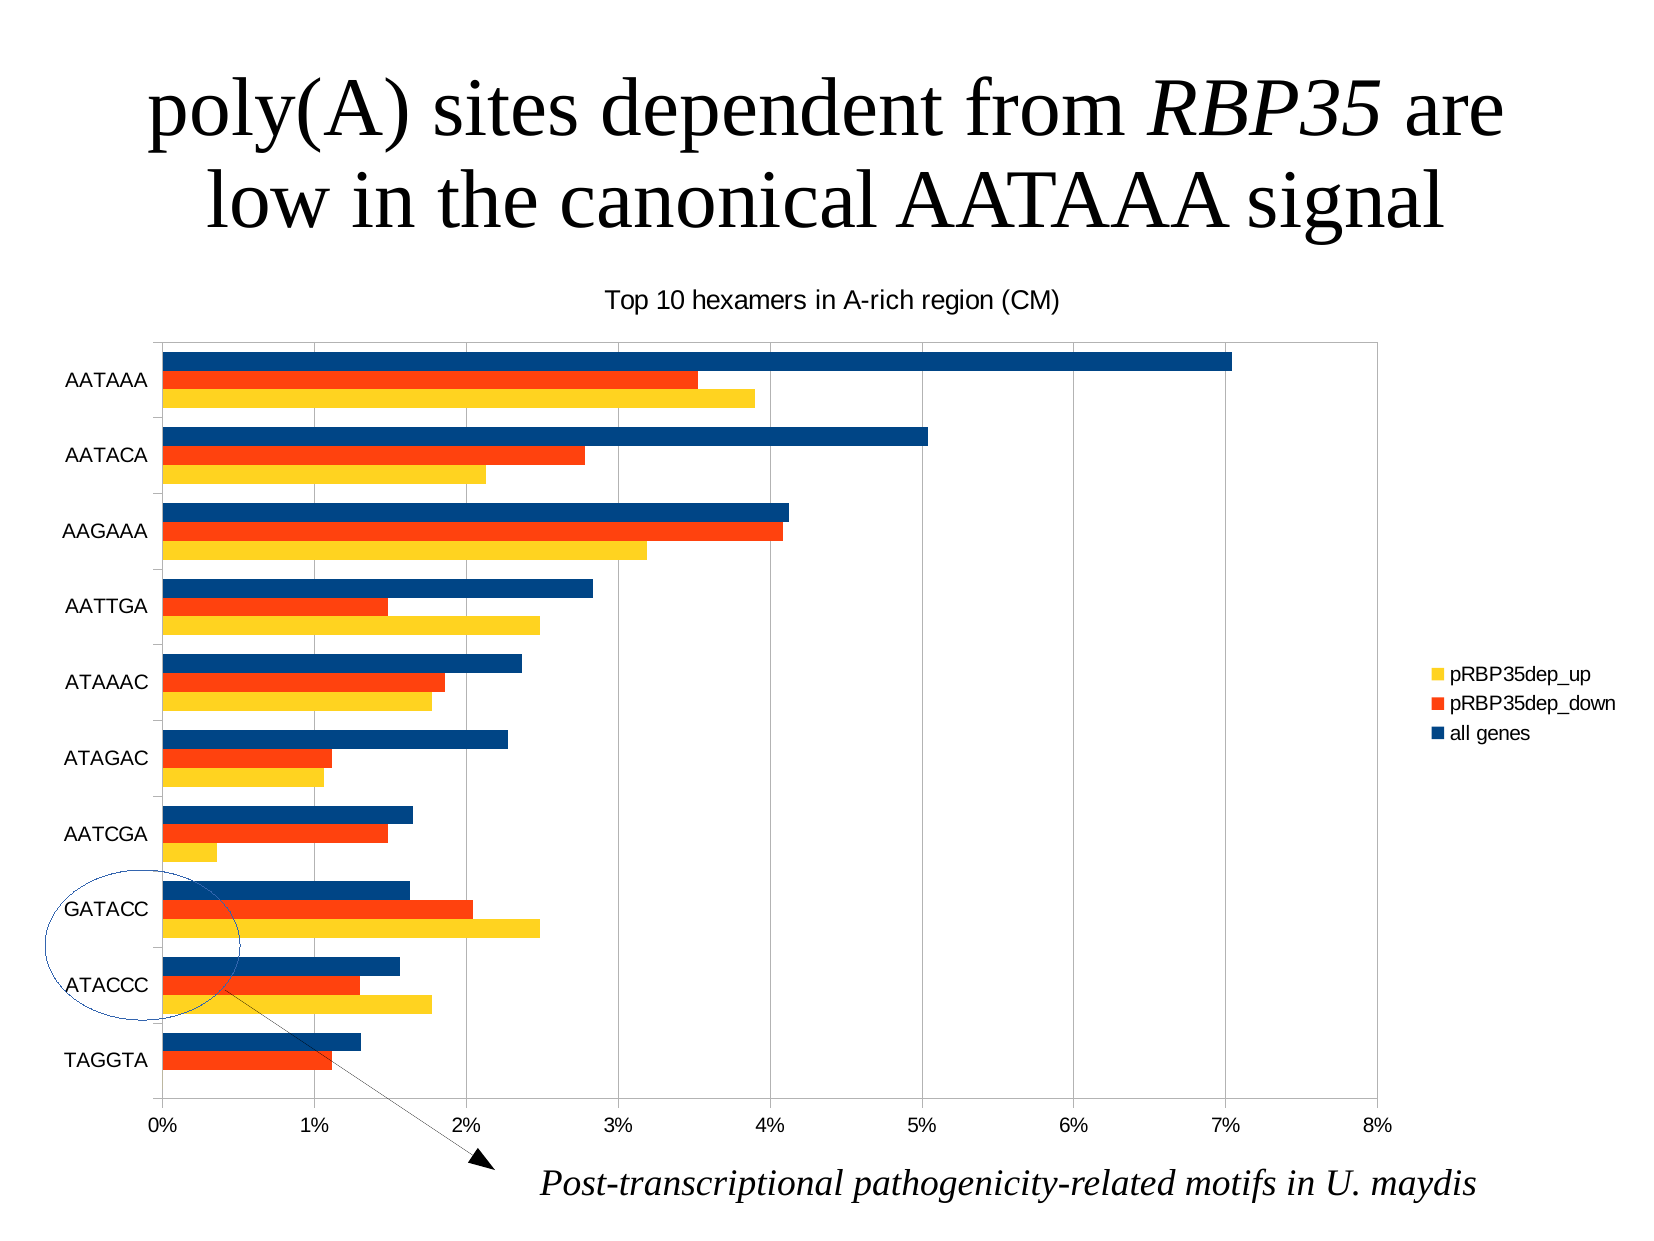

# poly(A) sites dependent from RBP35 are low in the canonical AATAAA signal
### Chart: Top 10 hexamers in A-rich region (CM)
| Category | all genes | pRBP35dep_down | pRBP35dep_up |
|---|---|---|---|
| AATAAA | 0.0704301075268817 | 0.0352504638218924 | 0.0390070921985816 |
| AATACA | 0.0503584229390681 | 0.0278293135435993 | 0.0212765957446808 |
| AAGAAA | 0.0412186379928315 | 0.0408163265306122 | 0.0319148936170213 |
| AATTGA | 0.0283154121863799 | 0.0148423005565863 | 0.024822695035461 |
| ATAAAC | 0.0236559139784946 | 0.0185528756957328 | 0.0177304964539007 |
| ATAGAC | 0.0227598566308244 | 0.0111317254174397 | 0.0106382978723404 |
| AATCGA | 0.0164874551971326 | 0.0148423005565863 | 0.00354609929078014 |
| GATACC | 0.0163082437275986 | 0.0204081632653061 | 0.024822695035461 |
| ATACCC | 0.0155913978494624 | 0.012987012987013 | 0.0177304964539007 |
| TAGGTA | 0.0130824372759857 | 0.0111317254174397 | 0.0 |
Post-transcriptional pathogenicity-related motifs in U. maydis